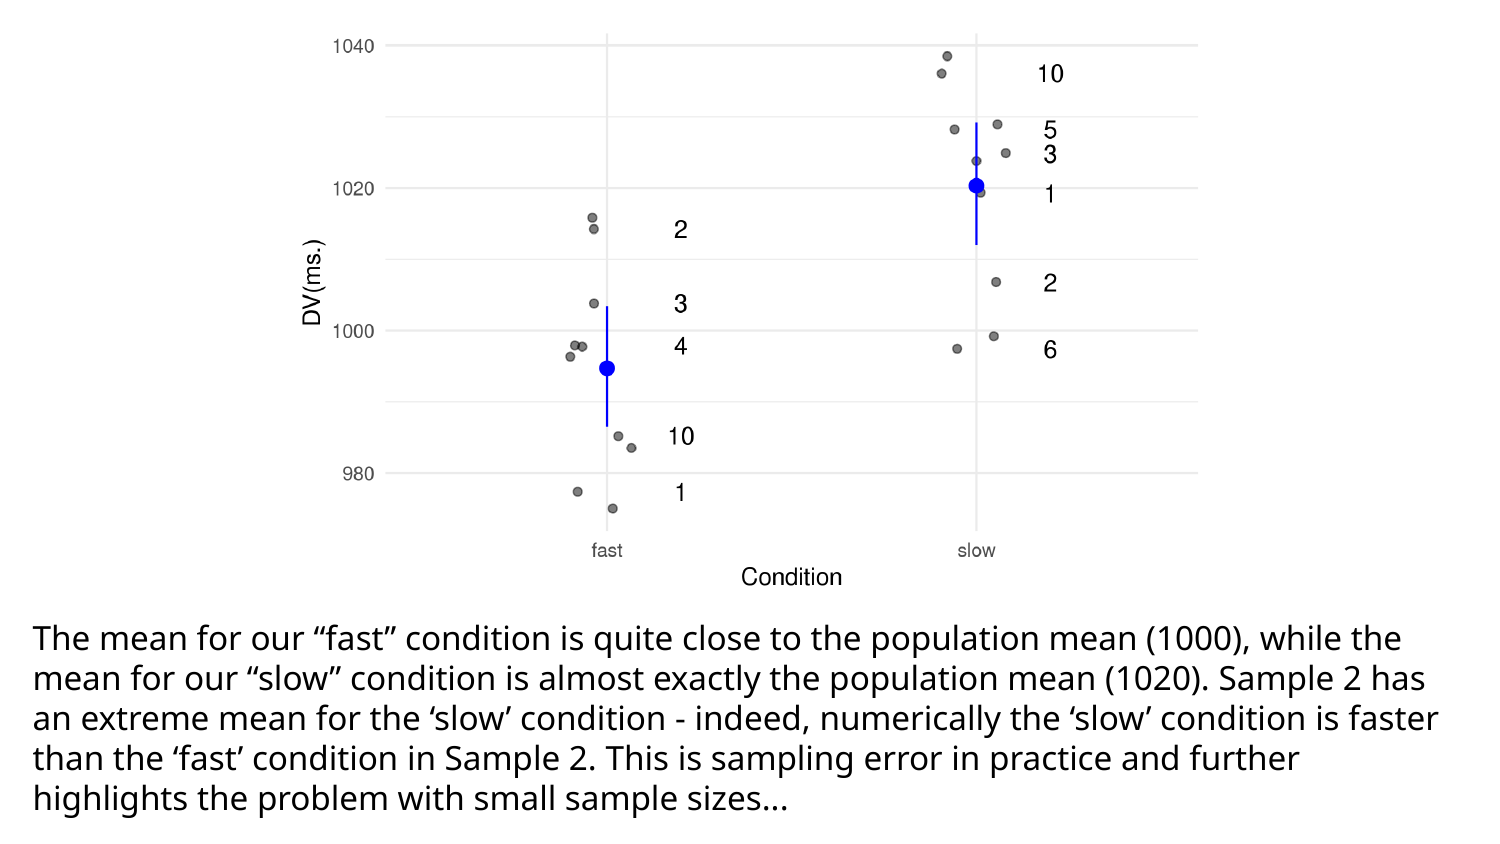

The mean for our “fast” condition is quite close to the population mean (1000), while the mean for our “slow” condition is almost exactly the population mean (1020). Sample 2 has an extreme mean for the ‘slow’ condition - indeed, numerically the ‘slow’ condition is faster than the ‘fast’ condition in Sample 2. This is sampling error in practice and further highlights the problem with small sample sizes...